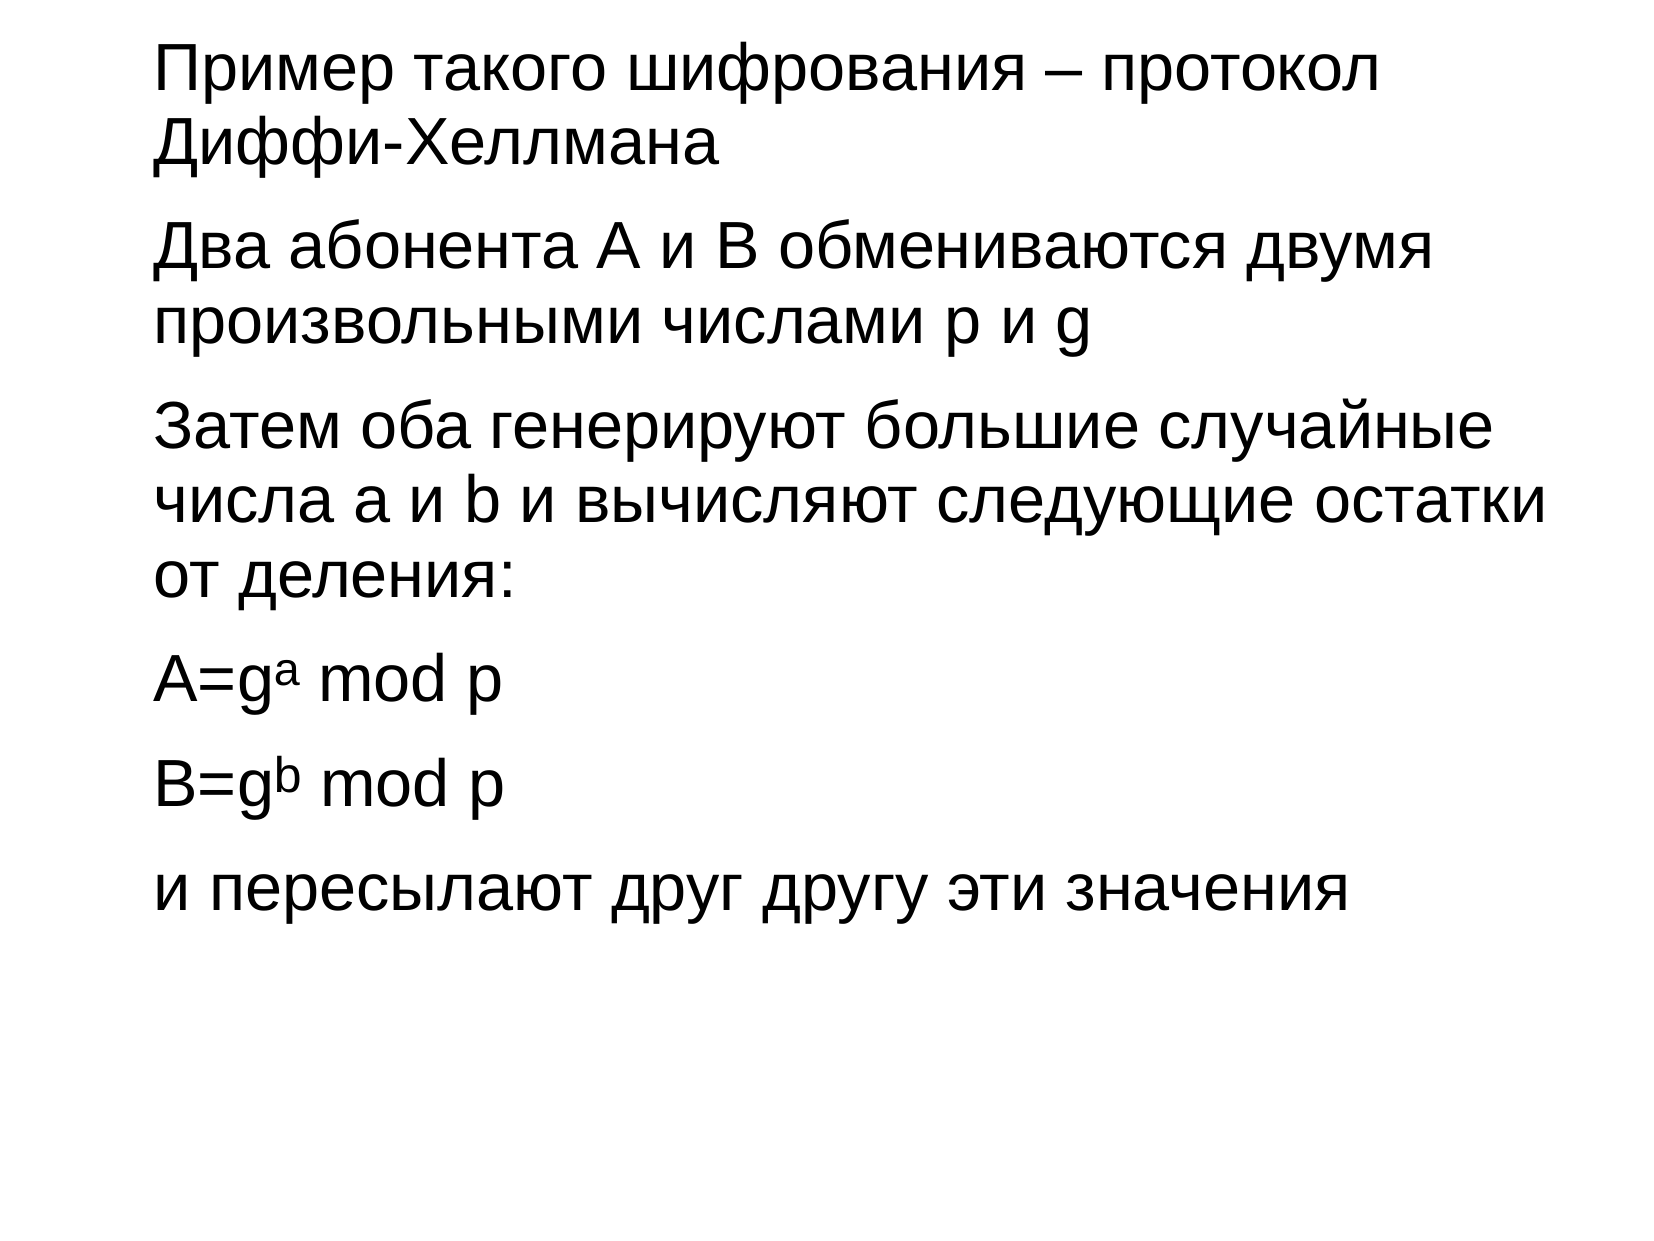

# Пример такого шифрования – протокол Диффи-Хеллмана
Два абонента А и В обмениваются двумя произвольными числами p и g
Затем оба генерируют большие случайные числа a и b и вычисляют следующие остатки от деления:
A=ga mod p
B=gb mod p
и пересылают друг другу эти значения